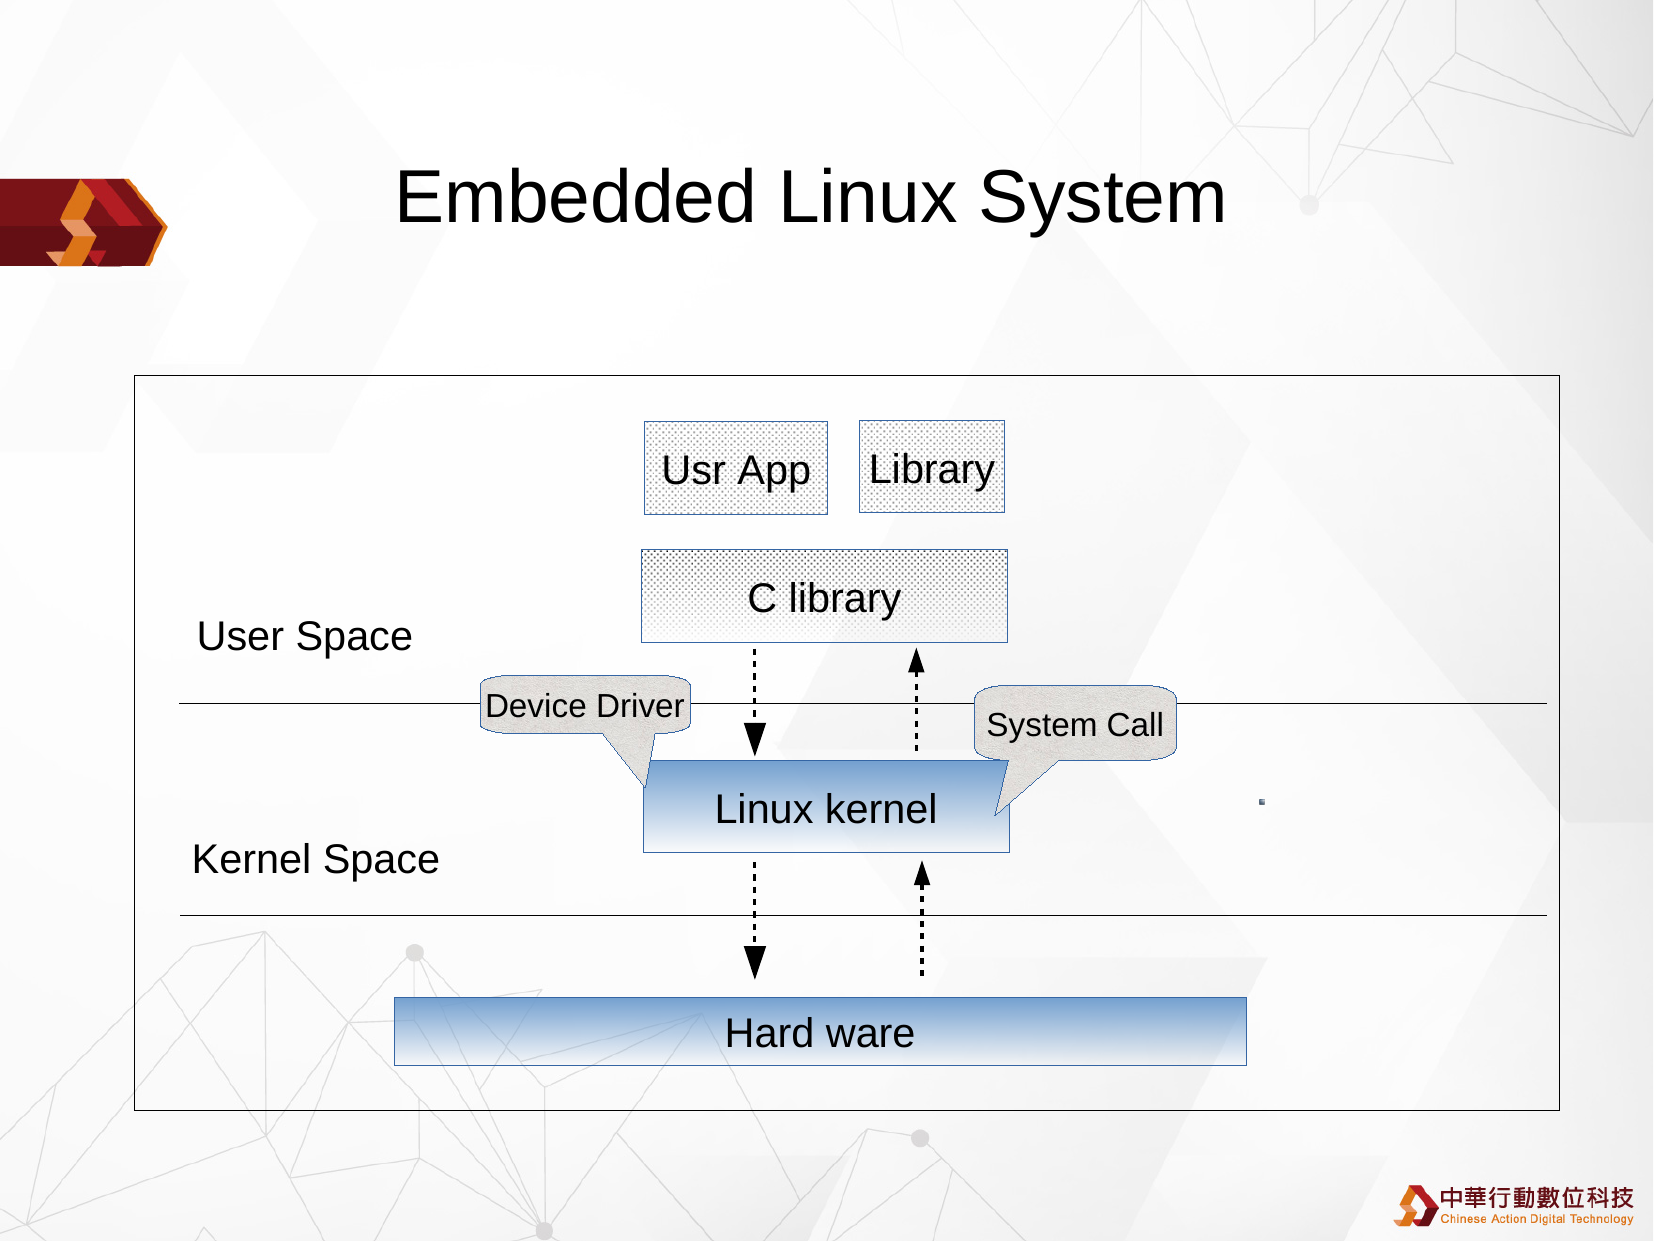

# Embedded Linux System
Library
Usr App
C library
User Space
Device Driver
System Call
Linux kernel
Kernel Space
Hard ware